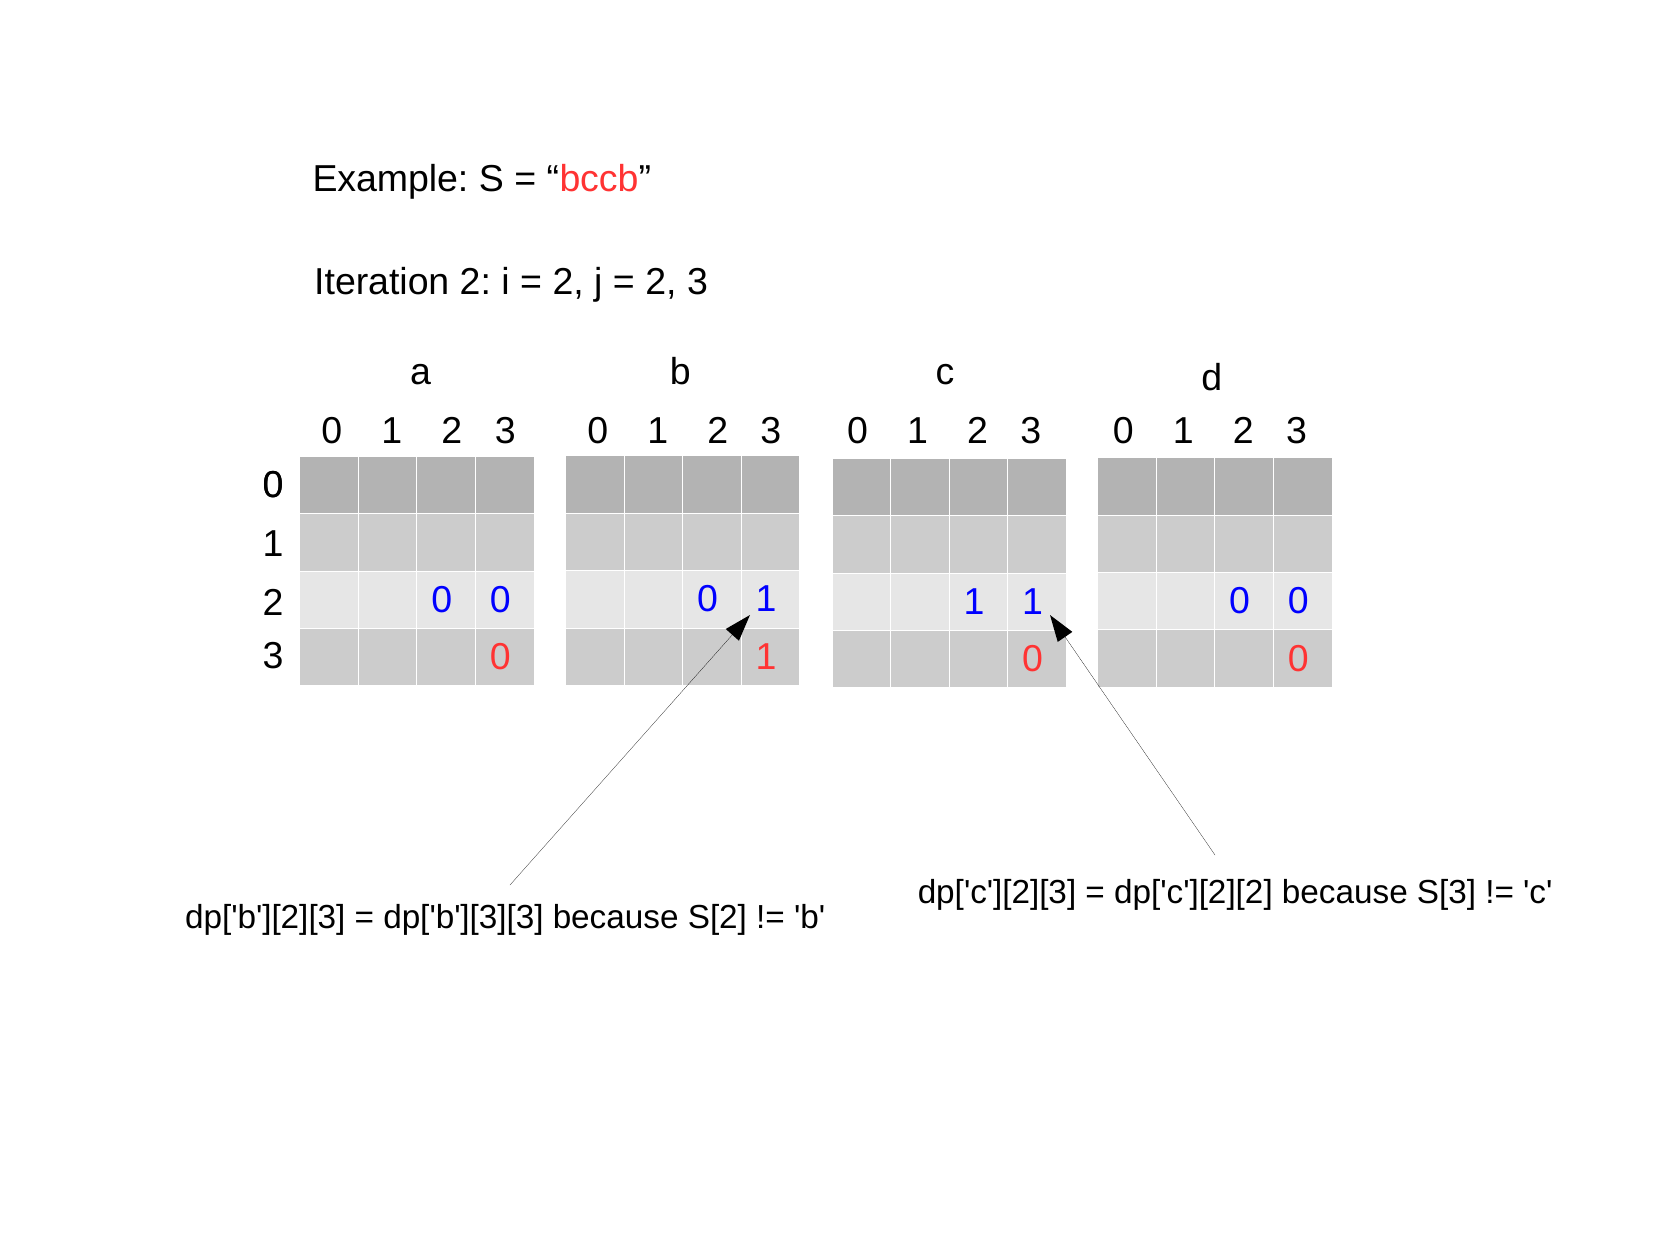

Example: S = “bccb”
Iteration 2: i = 2, j = 2, 3
a
b
c
d
0
1
2
3
0
1
2
3
0
1
2
3
0
1
2
3
| | | | |
| --- | --- | --- | --- |
| | | | |
| | | 0 | 1 |
| | | | 1 |
0
0
| | | | |
| --- | --- | --- | --- |
| | | | |
| | | 0 | 0 |
| | | | 0 |
| | | | |
| --- | --- | --- | --- |
| | | | |
| | | 0 | 0 |
| | | | 0 |
| | | | |
| --- | --- | --- | --- |
| | | | |
| | | 1 | 1 |
| | | | 0 |
1
2
3
dp['c'][2][3] = dp['c'][2][2] because S[3] != 'c'
dp['b'][2][3] = dp['b'][3][3] because S[2] != 'b'
dp['b'][2][3] = dp['b'][3][3] because S[2] != 'b'
dp['b'][2][3] = dp['b'][3][3] because S[2] != 'b'
dp['b'][2][3] = dp['b'][3][3] because S[2] != 'b'
dp['b'][2][3] = dp['b'][3][3] because S[2] != 'b'